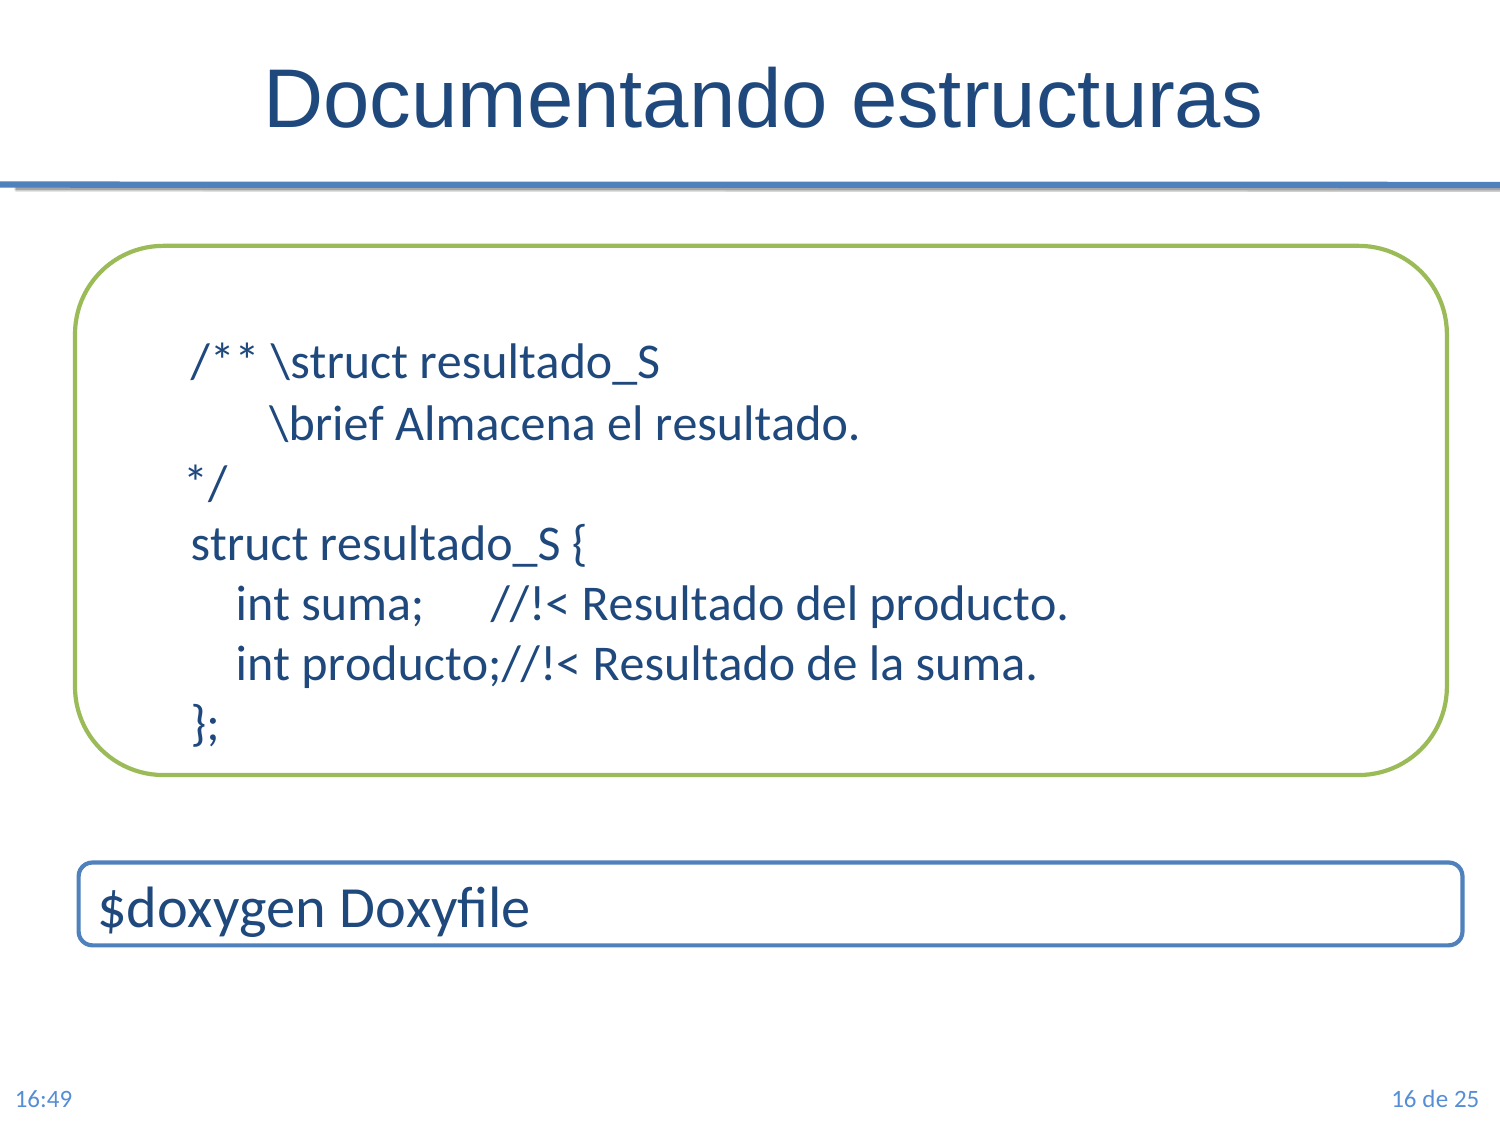

Documentando estructuras
	/** \struct resultado_S
	 \brief Almacena el resultado.
 */
	struct resultado_S {
	 int suma;	//!< Resultado del producto.
	 int producto;//!< Resultado de la suma.
	};
$doxygen Doxyfile
16:49
 de 25